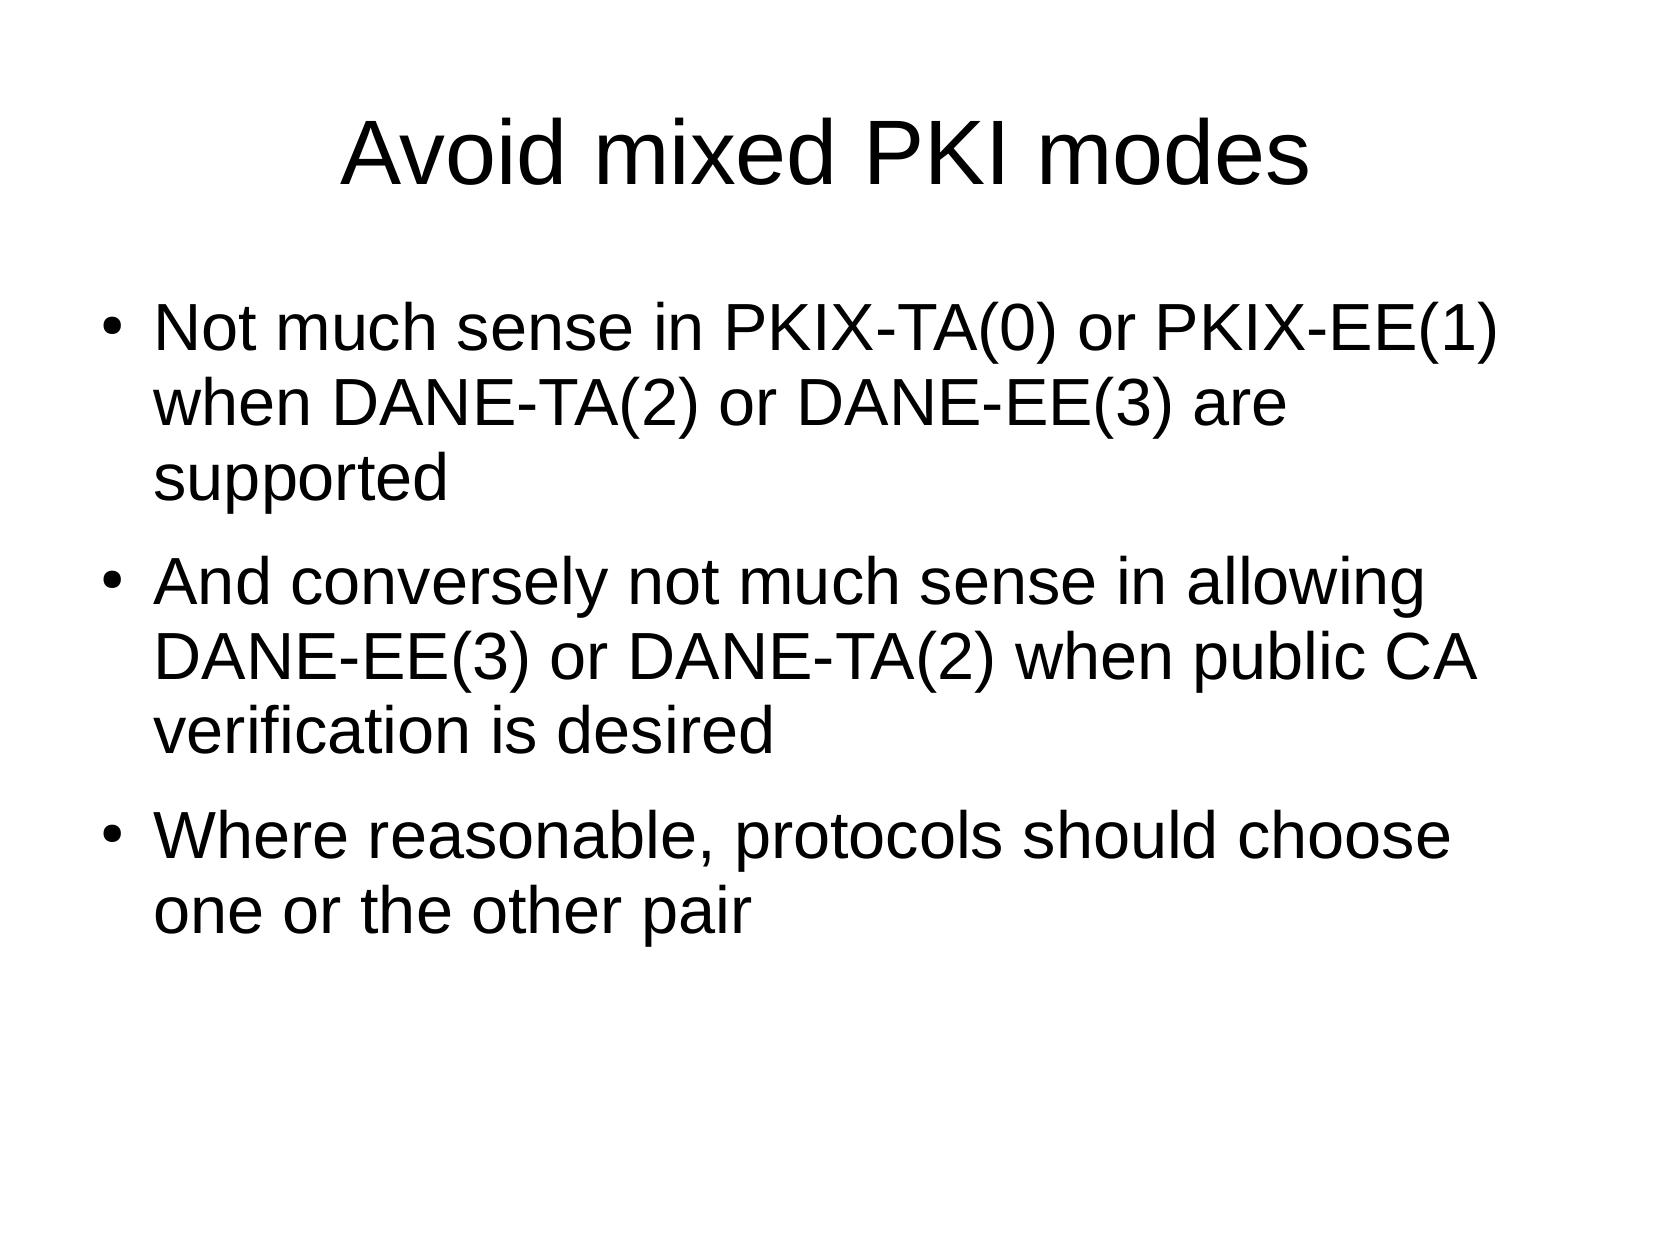

# Avoid mixed PKI modes
Not much sense in PKIX-TA(0) or PKIX-EE(1) when DANE-TA(2) or DANE-EE(3) are supported
And conversely not much sense in allowing DANE-EE(3) or DANE-TA(2) when public CA verification is desired
Where reasonable, protocols should choose one or the other pair